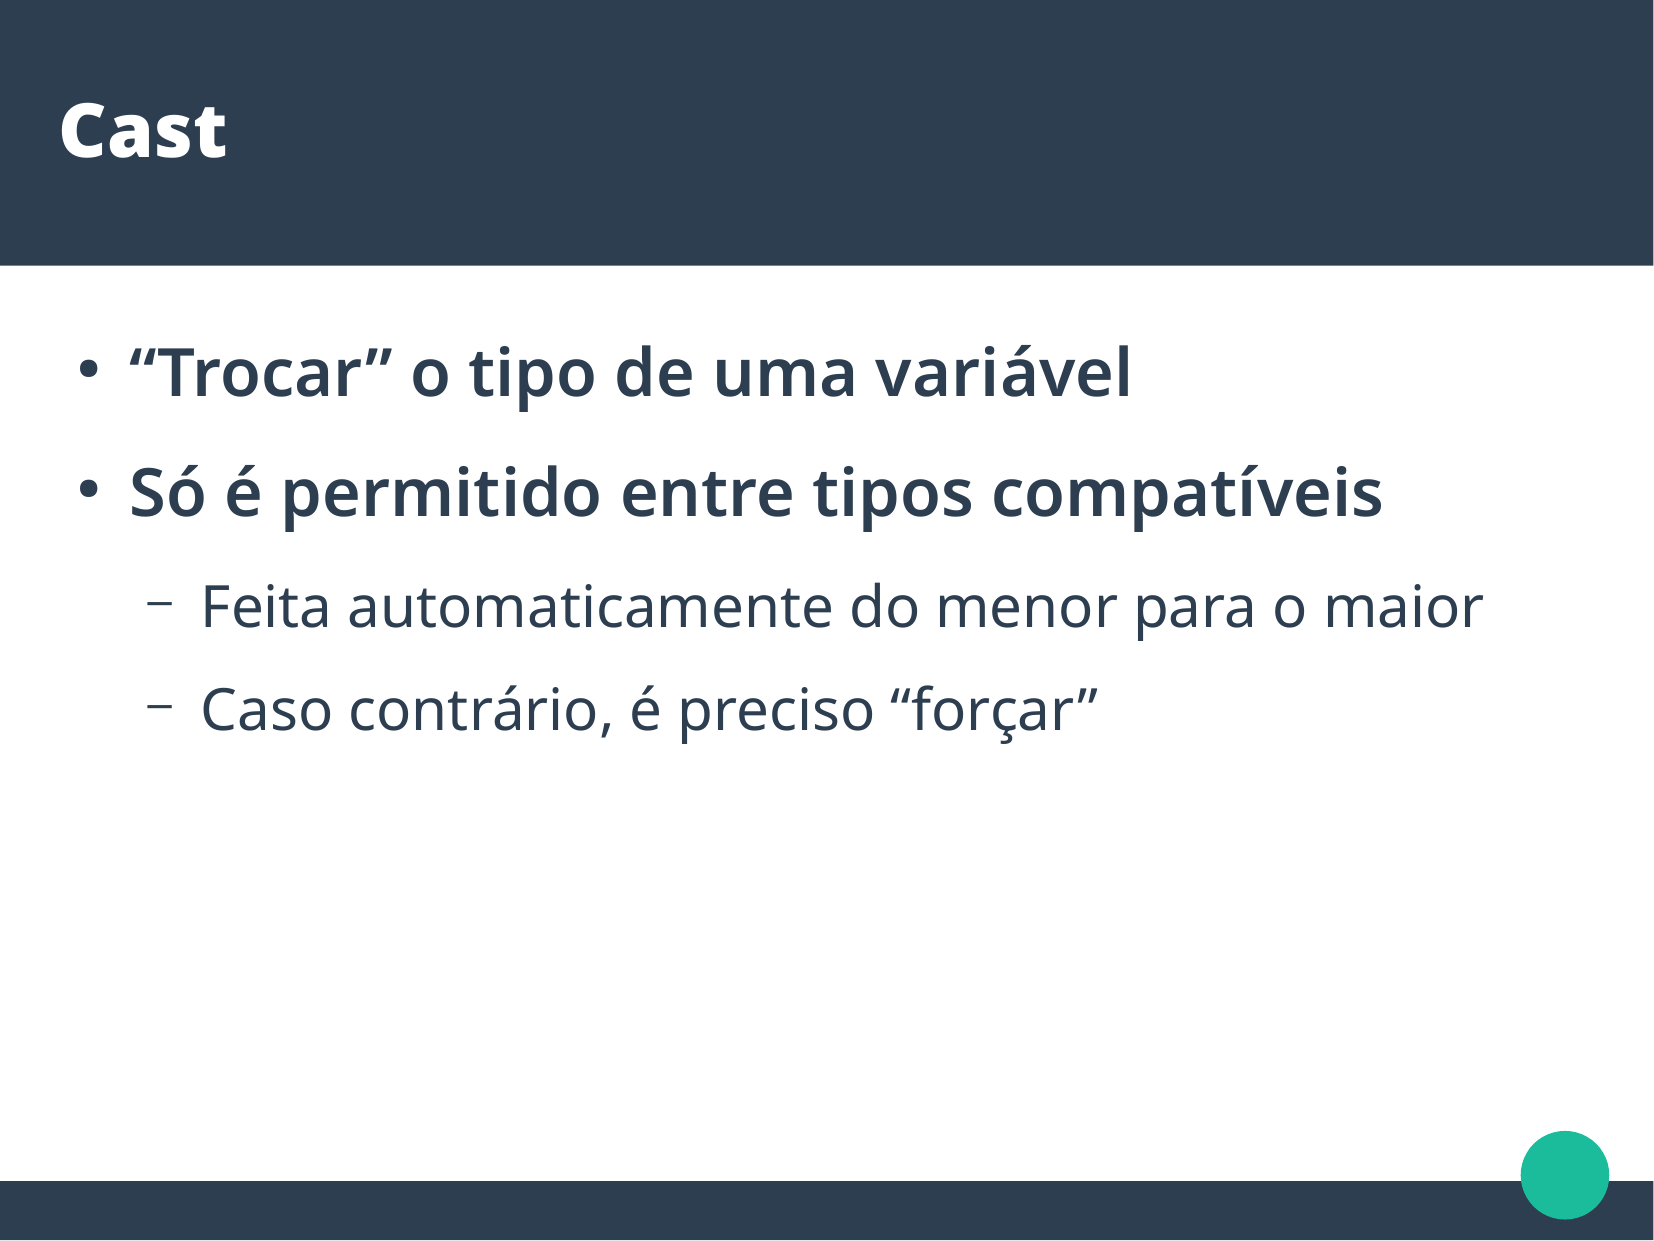

# Cast
“Trocar” o tipo de uma variável
Só é permitido entre tipos compatíveis
Feita automaticamente do menor para o maior
Caso contrário, é preciso “forçar”